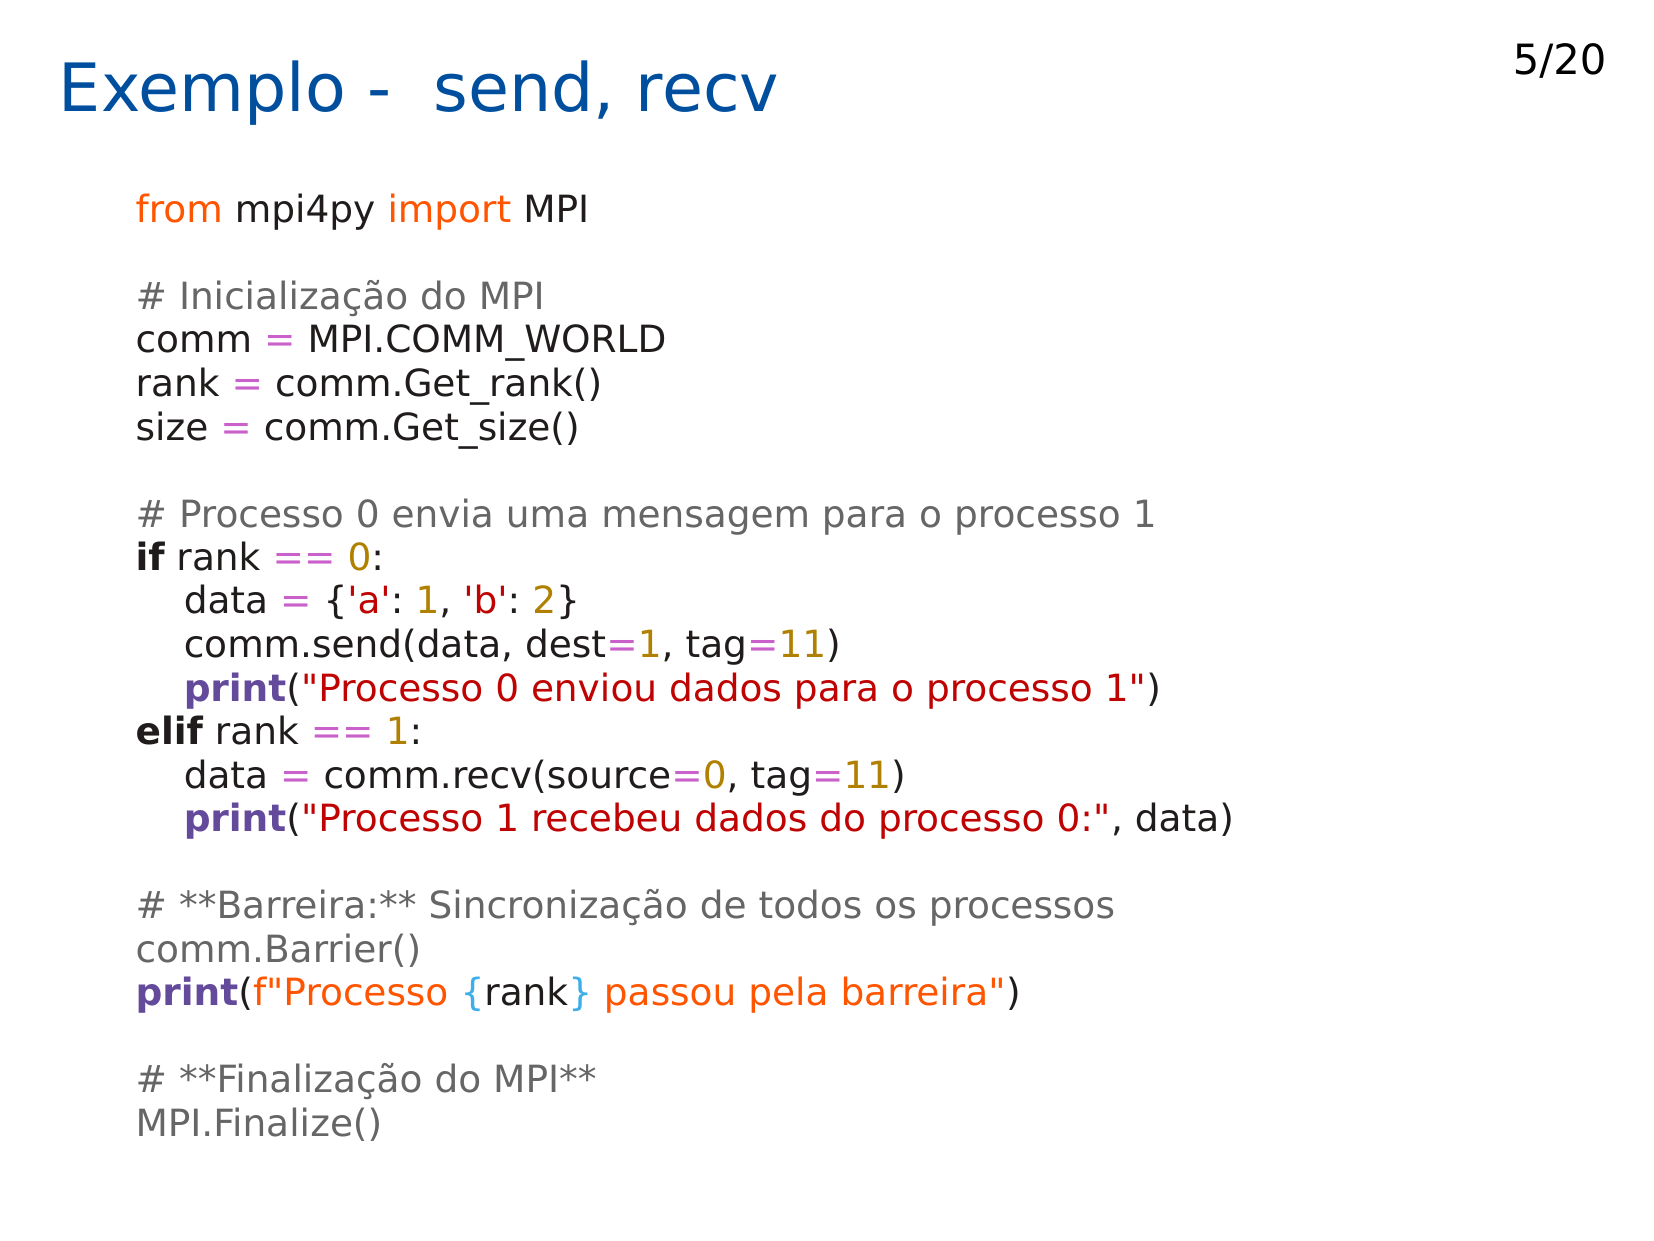

# Exemplo - send, recv
5
from mpi4py import MPI
# Inicialização do MPI
comm = MPI.COMM_WORLD
rank = comm.Get_rank()
size = comm.Get_size()
# Processo 0 envia uma mensagem para o processo 1
if rank == 0:
 data = {'a': 1, 'b': 2}
 comm.send(data, dest=1, tag=11)
 print("Processo 0 enviou dados para o processo 1")
elif rank == 1:
 data = comm.recv(source=0, tag=11)
 print("Processo 1 recebeu dados do processo 0:", data)
# **Barreira:** Sincronização de todos os processos
comm.Barrier()
print(f"Processo {rank} passou pela barreira")
# **Finalização do MPI**
MPI.Finalize()